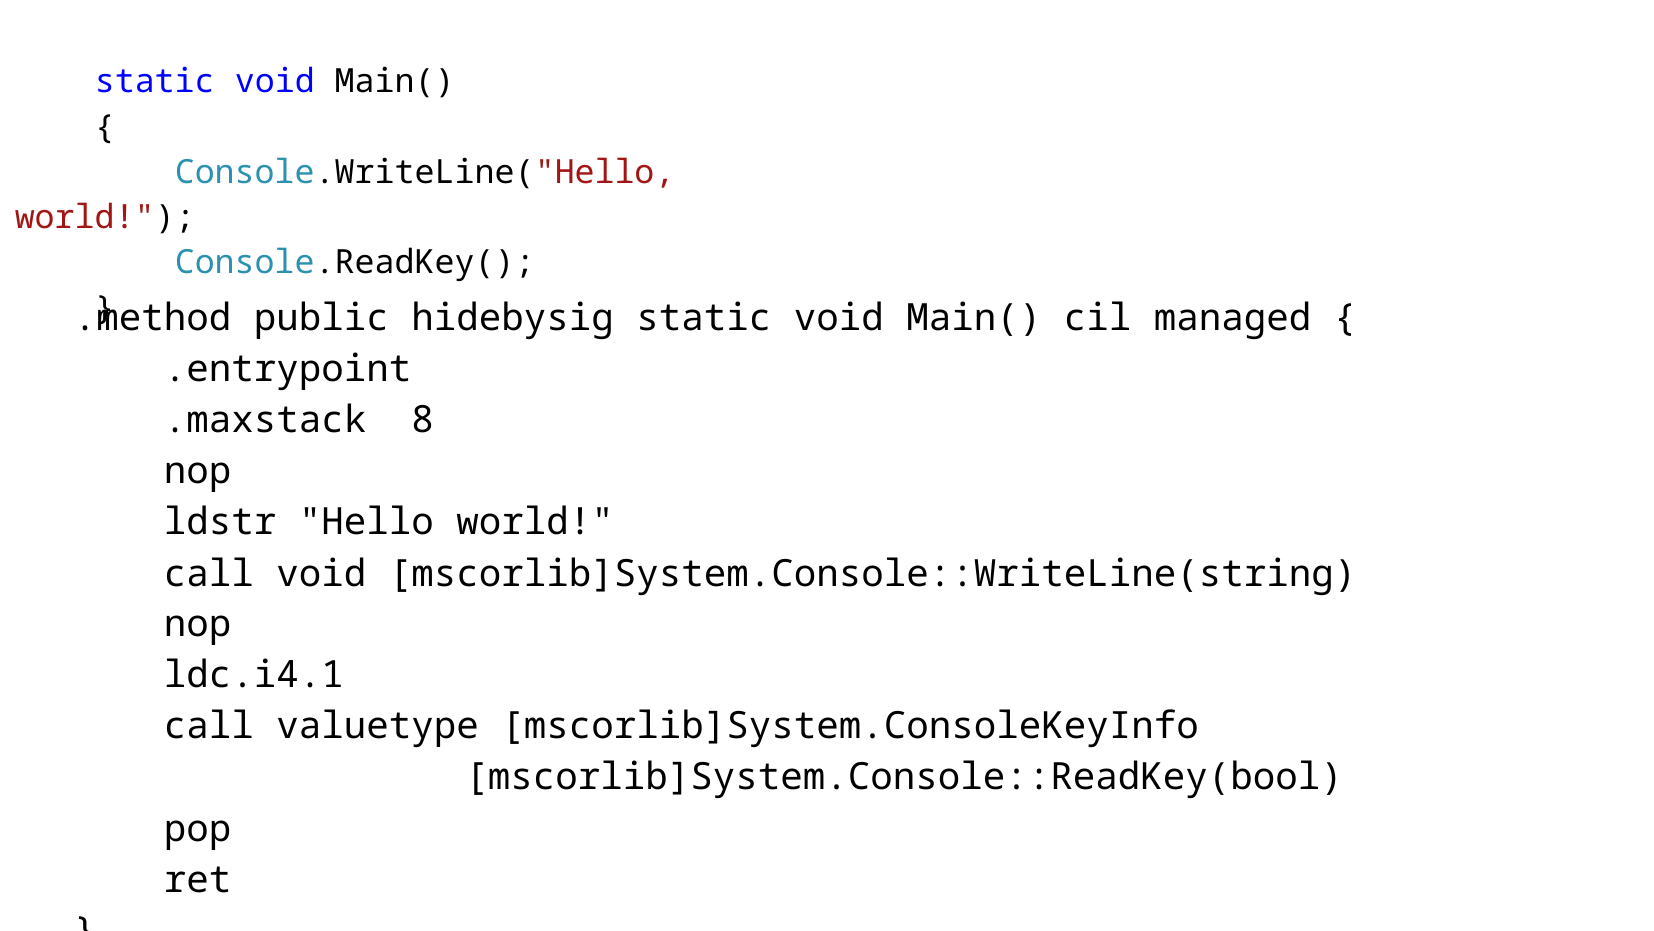

static void Main()
 {
 Console.WriteLine("Hello, world!");
 Console.ReadKey();
 }
.method public hidebysig static void Main() cil managed {
 .entrypoint
 .maxstack 8
 nop
 ldstr "Hello world!"
 call void [mscorlib]System.Console::WriteLine(string)
 nop
 ldc.i4.1
 call valuetype [mscorlib]System.ConsoleKeyInfo
					 [mscorlib]System.Console::ReadKey(bool)
 pop
 ret
}